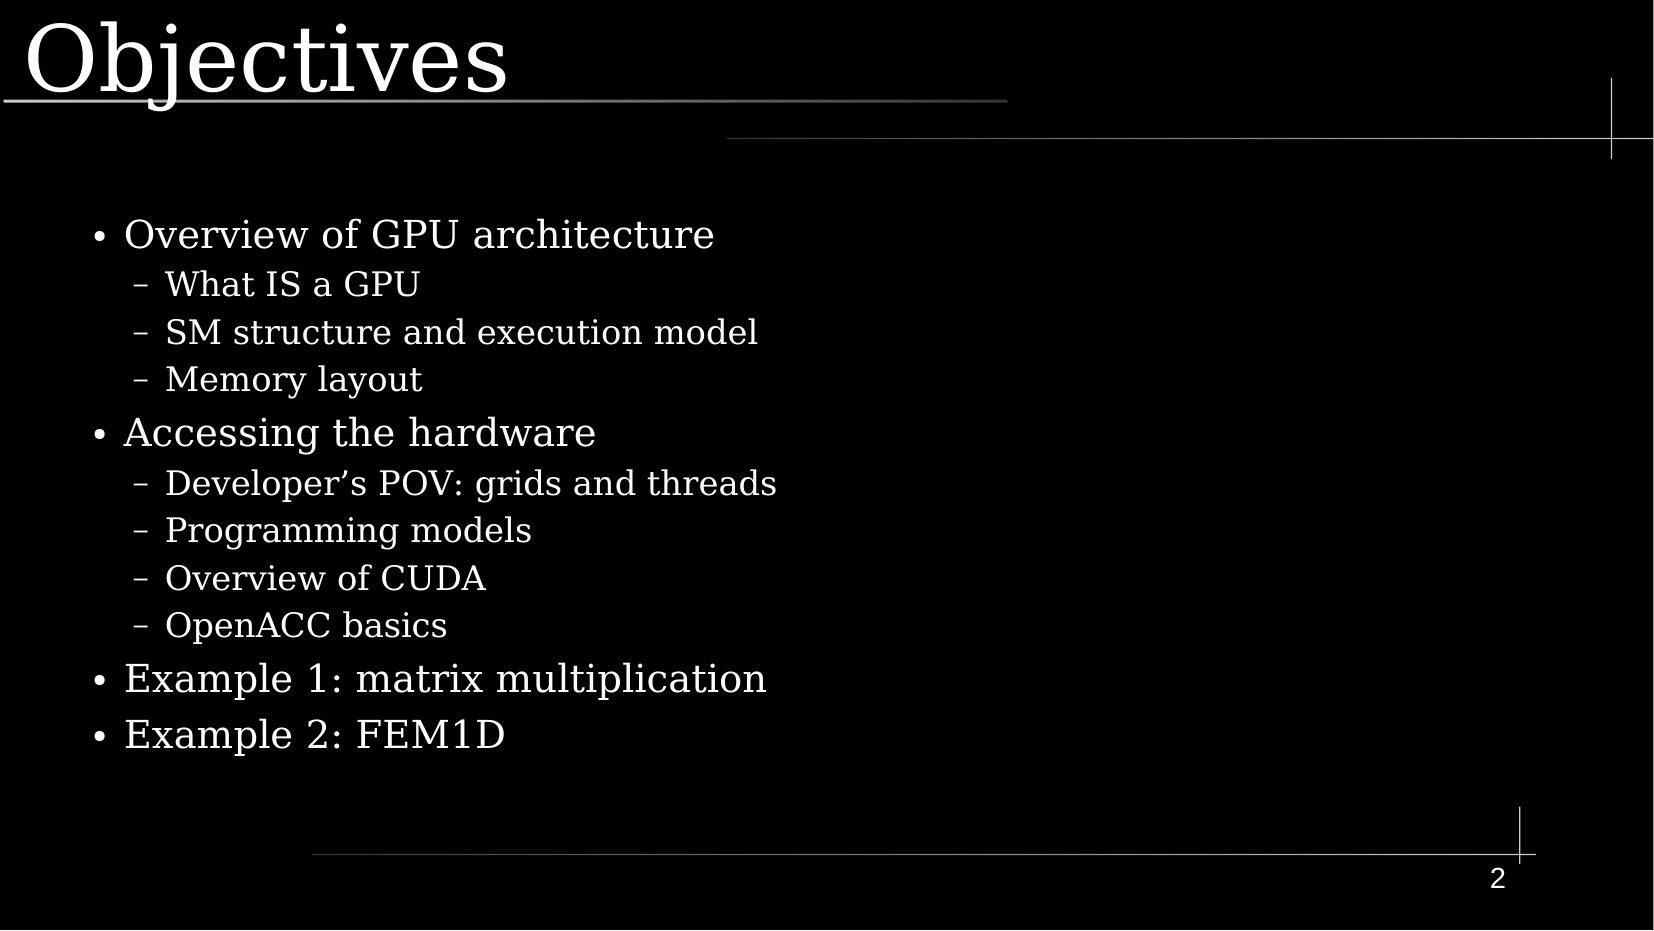

# Objectives
Overview of GPU architecture
What IS a GPU
SM structure and execution model
Memory layout
Accessing the hardware
Developer’s POV: grids and threads
Programming models
Overview of CUDA
OpenACC basics
Example 1: matrix multiplication
Example 2: FEM1D
2